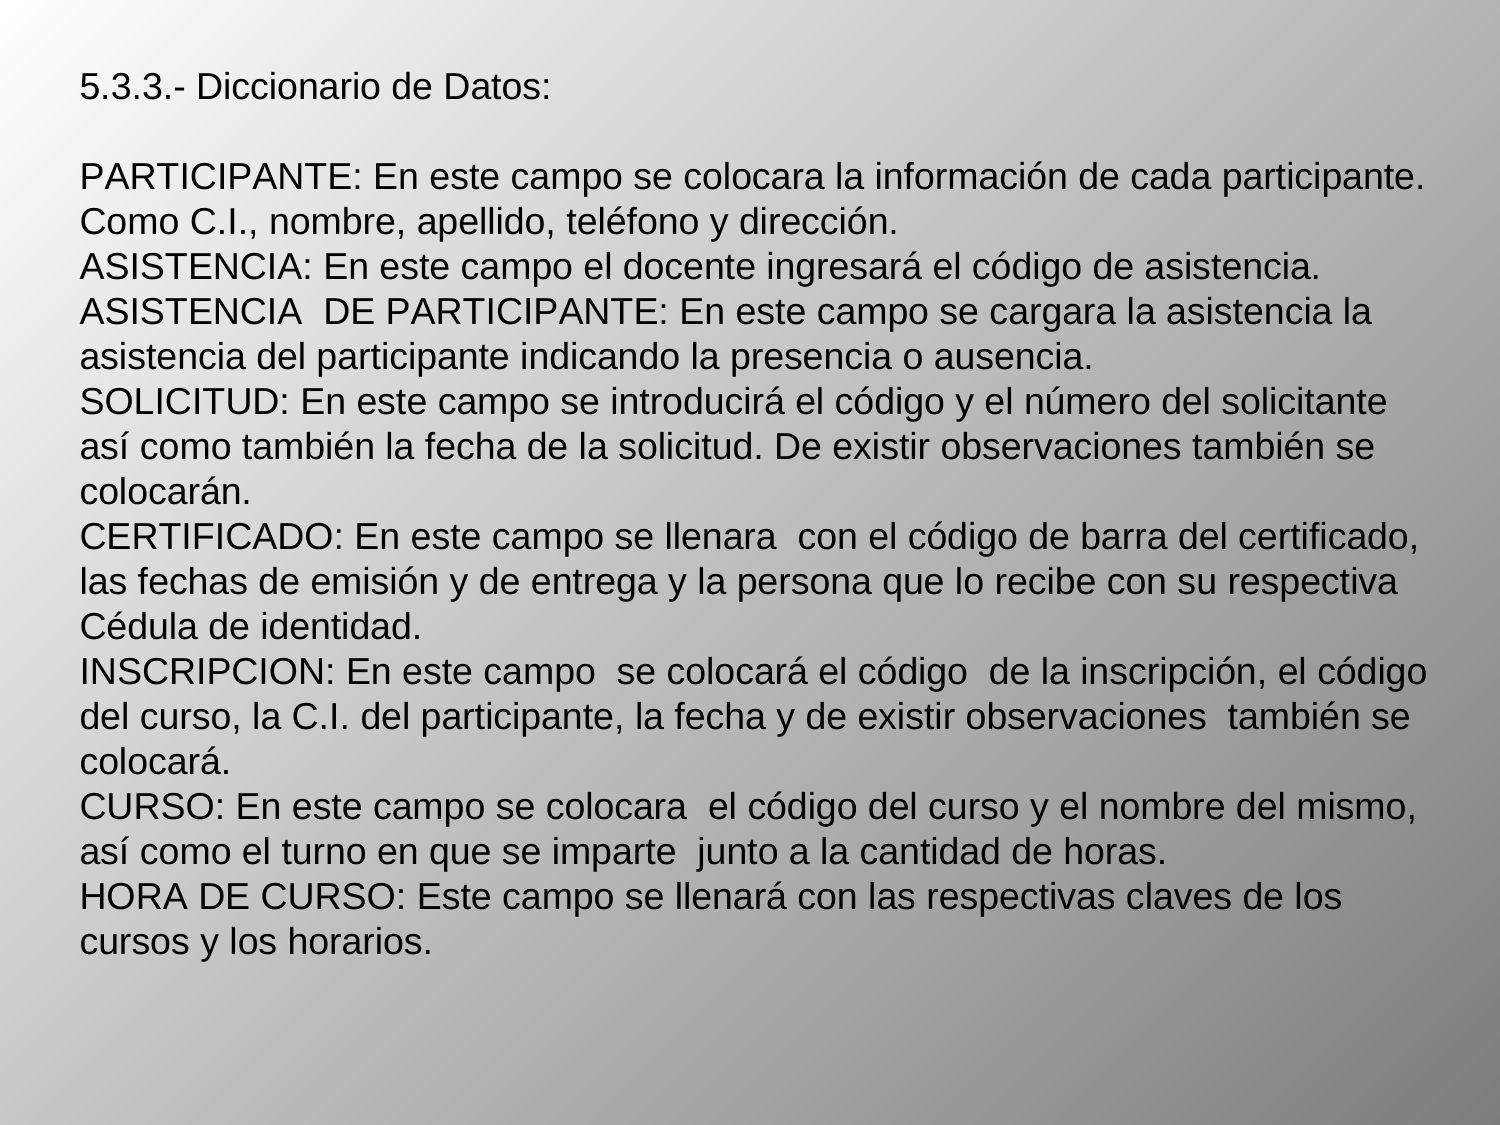

5.3.3.- Diccionario de Datos:
PARTICIPANTE: En este campo se colocara la información de cada participante. Como C.I., nombre, apellido, teléfono y dirección.
ASISTENCIA: En este campo el docente ingresará el código de asistencia.
ASISTENCIA DE PARTICIPANTE: En este campo se cargara la asistencia la asistencia del participante indicando la presencia o ausencia.
SOLICITUD: En este campo se introducirá el código y el número del solicitante así como también la fecha de la solicitud. De existir observaciones también se colocarán.
CERTIFICADO: En este campo se llenara con el código de barra del certificado, las fechas de emisión y de entrega y la persona que lo recibe con su respectiva Cédula de identidad.
INSCRIPCION: En este campo se colocará el código de la inscripción, el código del curso, la C.I. del participante, la fecha y de existir observaciones también se colocará.
CURSO: En este campo se colocara el código del curso y el nombre del mismo, así como el turno en que se imparte junto a la cantidad de horas.
HORA DE CURSO: Este campo se llenará con las respectivas claves de los cursos y los horarios.